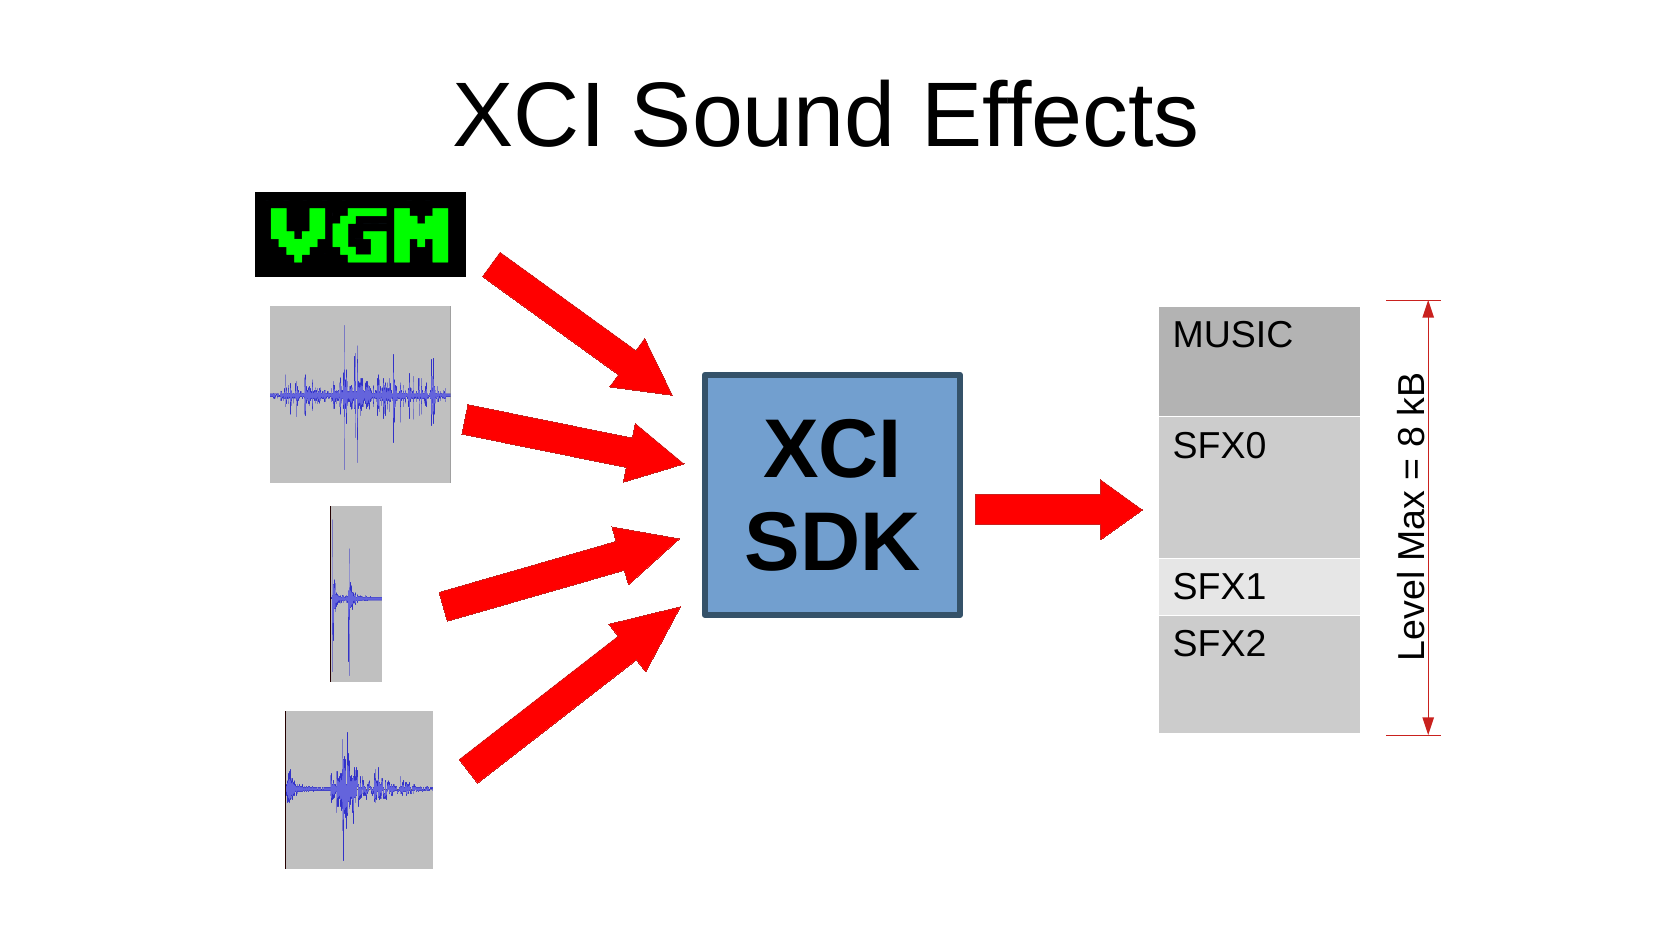

# XCI Sound Effects
| MUSIC |
| --- |
| SFX0 |
| SFX1 |
| SFX2 |
XCI
SDK